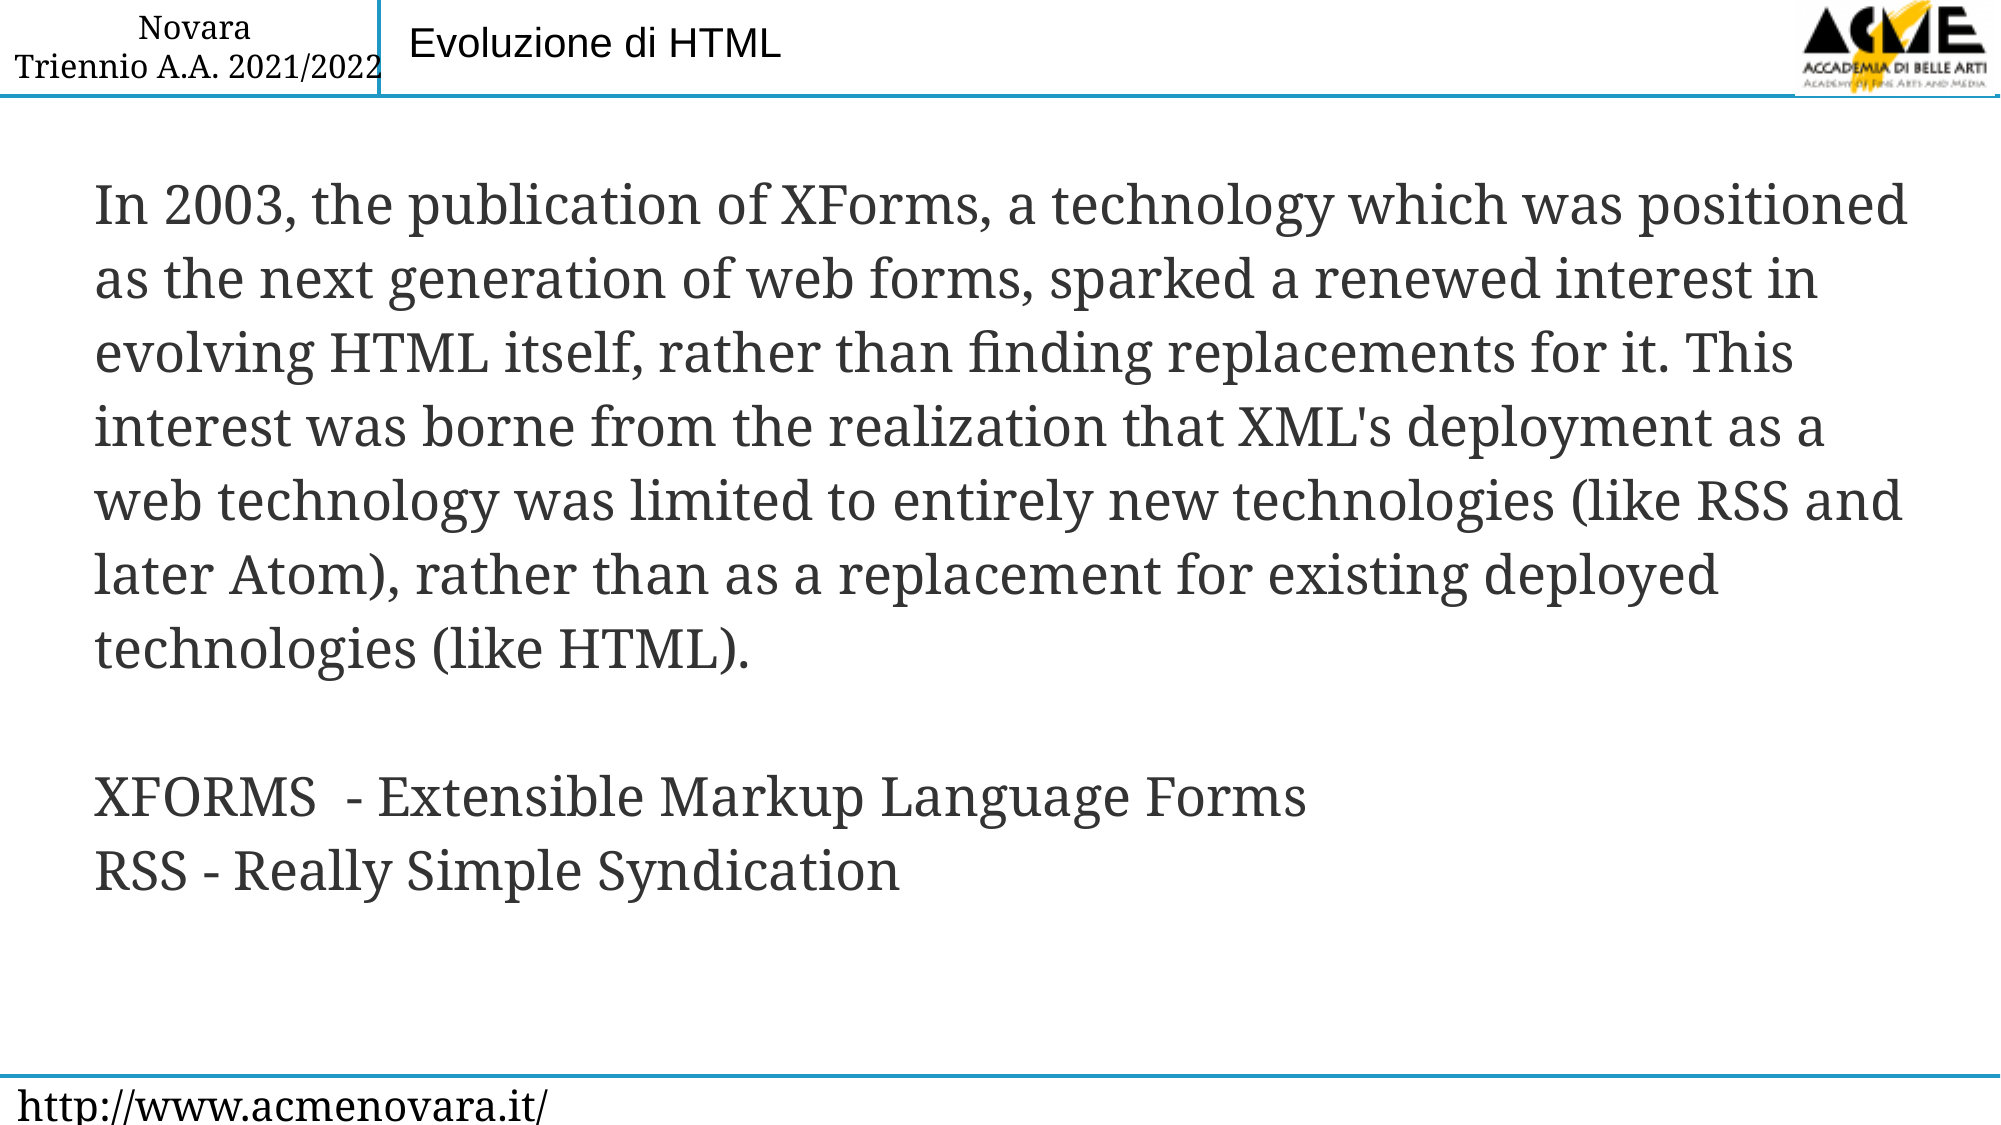

# Evoluzione di HTML
In 2003, the publication of XForms, a technology which was positioned as the next generation of web forms, sparked a renewed interest in evolving HTML itself, rather than finding replacements for it. This interest was borne from the realization that XML's deployment as a web technology was limited to entirely new technologies (like RSS and later Atom), rather than as a replacement for existing deployed technologies (like HTML).
XFORMS - Extensible Markup Language Forms
RSS - Really Simple Syndication